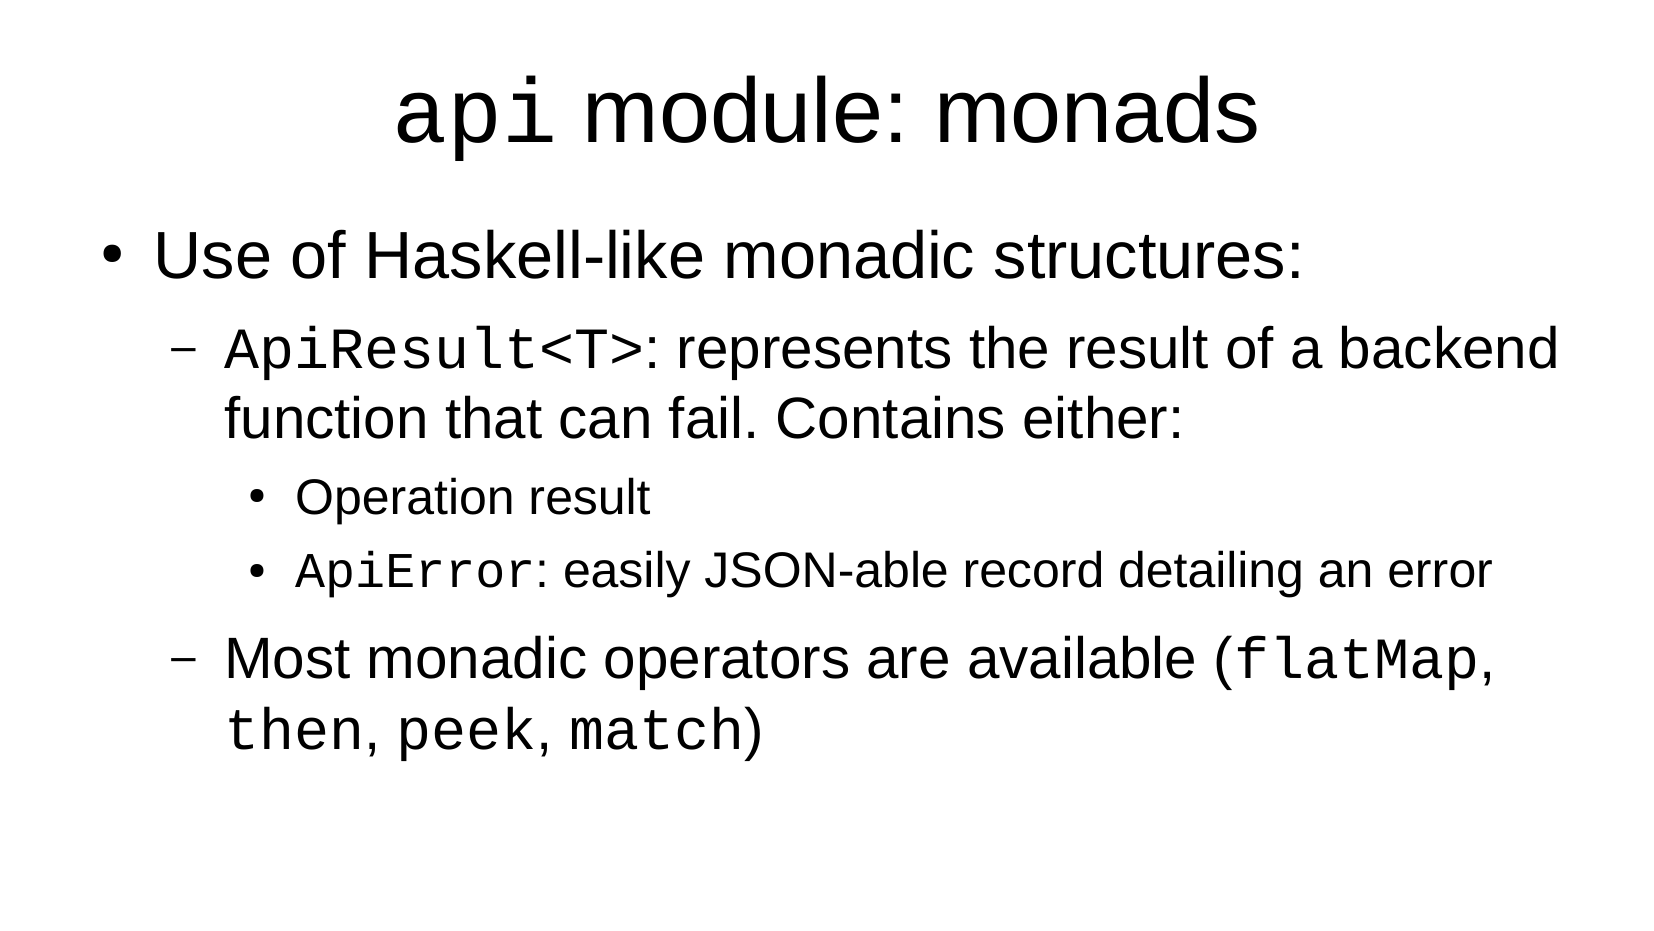

# api module: monads
Use of Haskell-like monadic structures:
ApiResult<T>: represents the result of a backend function that can fail. Contains either:
Operation result
ApiError: easily JSON-able record detailing an error
Most monadic operators are available (flatMap, then, peek, match)